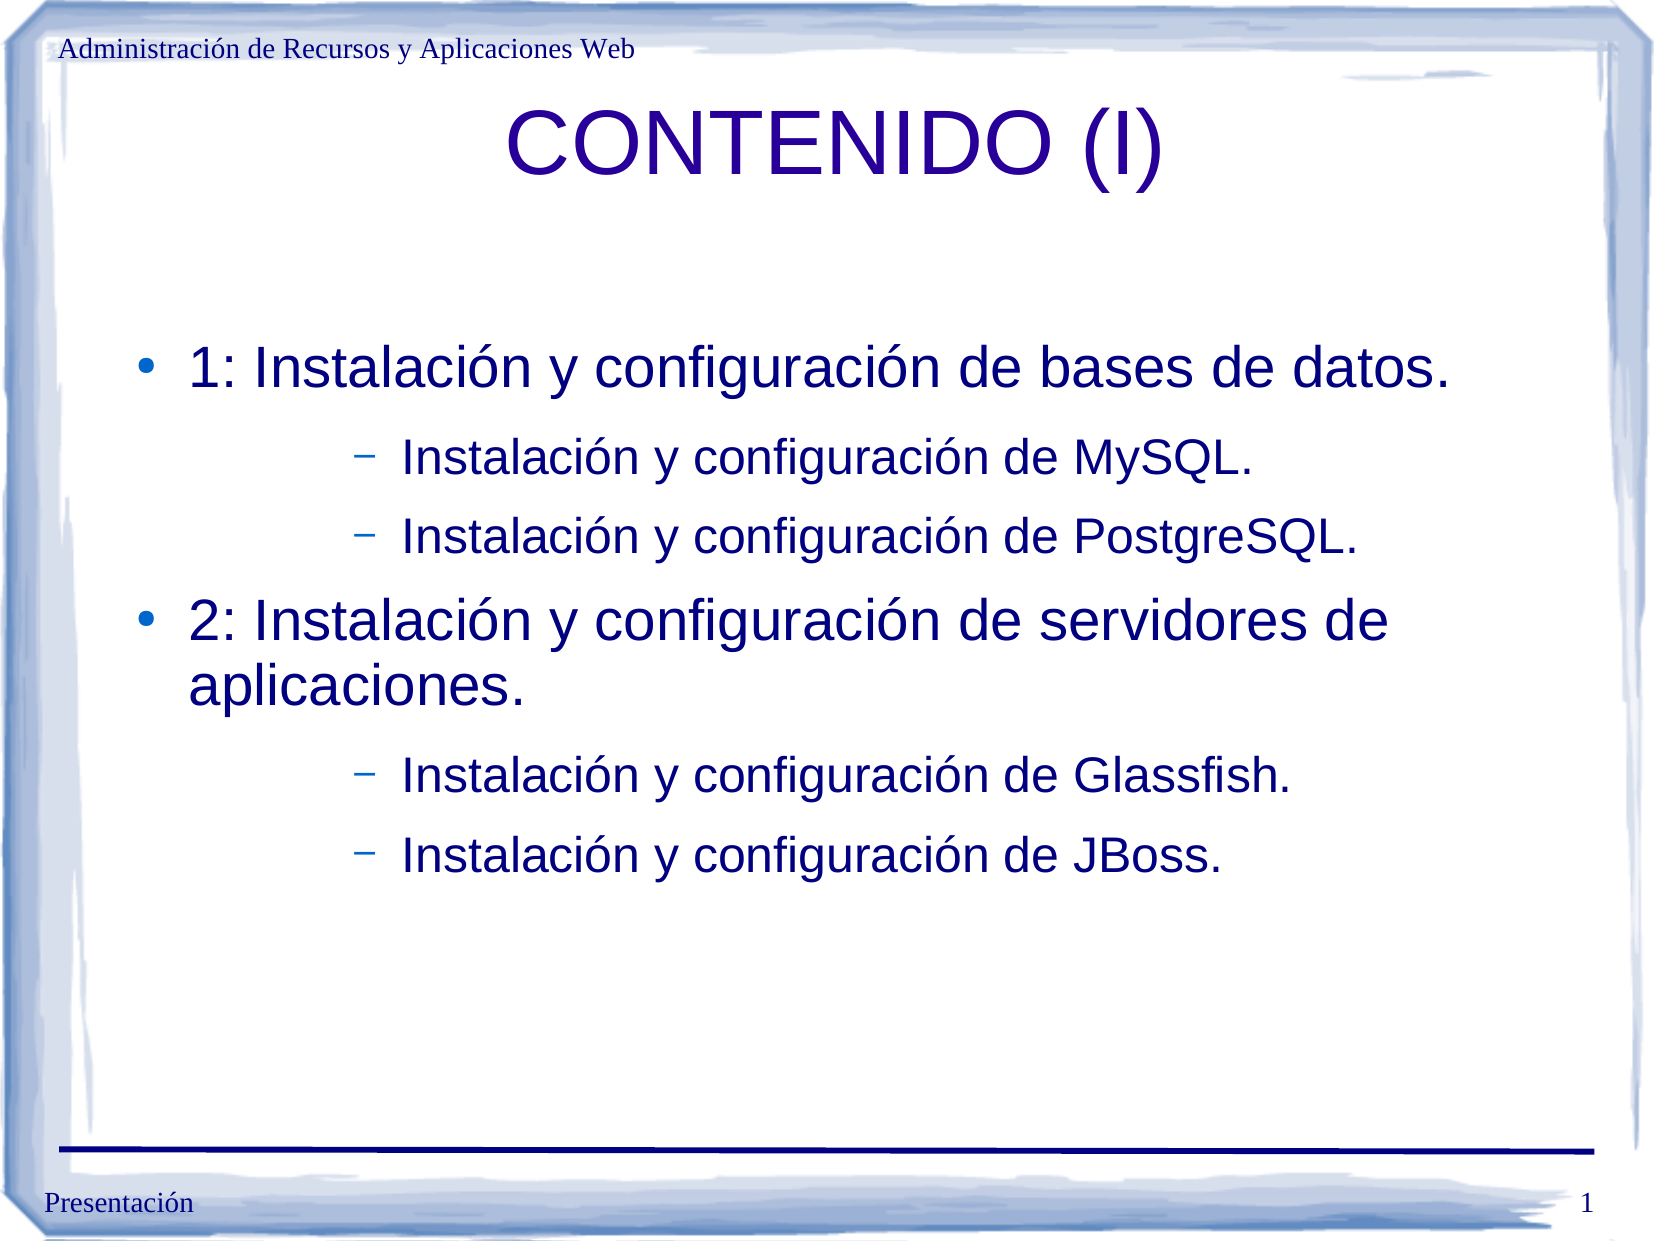

# CONTENIDO (I)
1: Instalación y configuración de bases de datos.
Instalación y configuración de MySQL.
Instalación y configuración de PostgreSQL.
2: Instalación y configuración de servidores de aplicaciones.
Instalación y configuración de Glassfish.
Instalación y configuración de JBoss.
Presentación
1